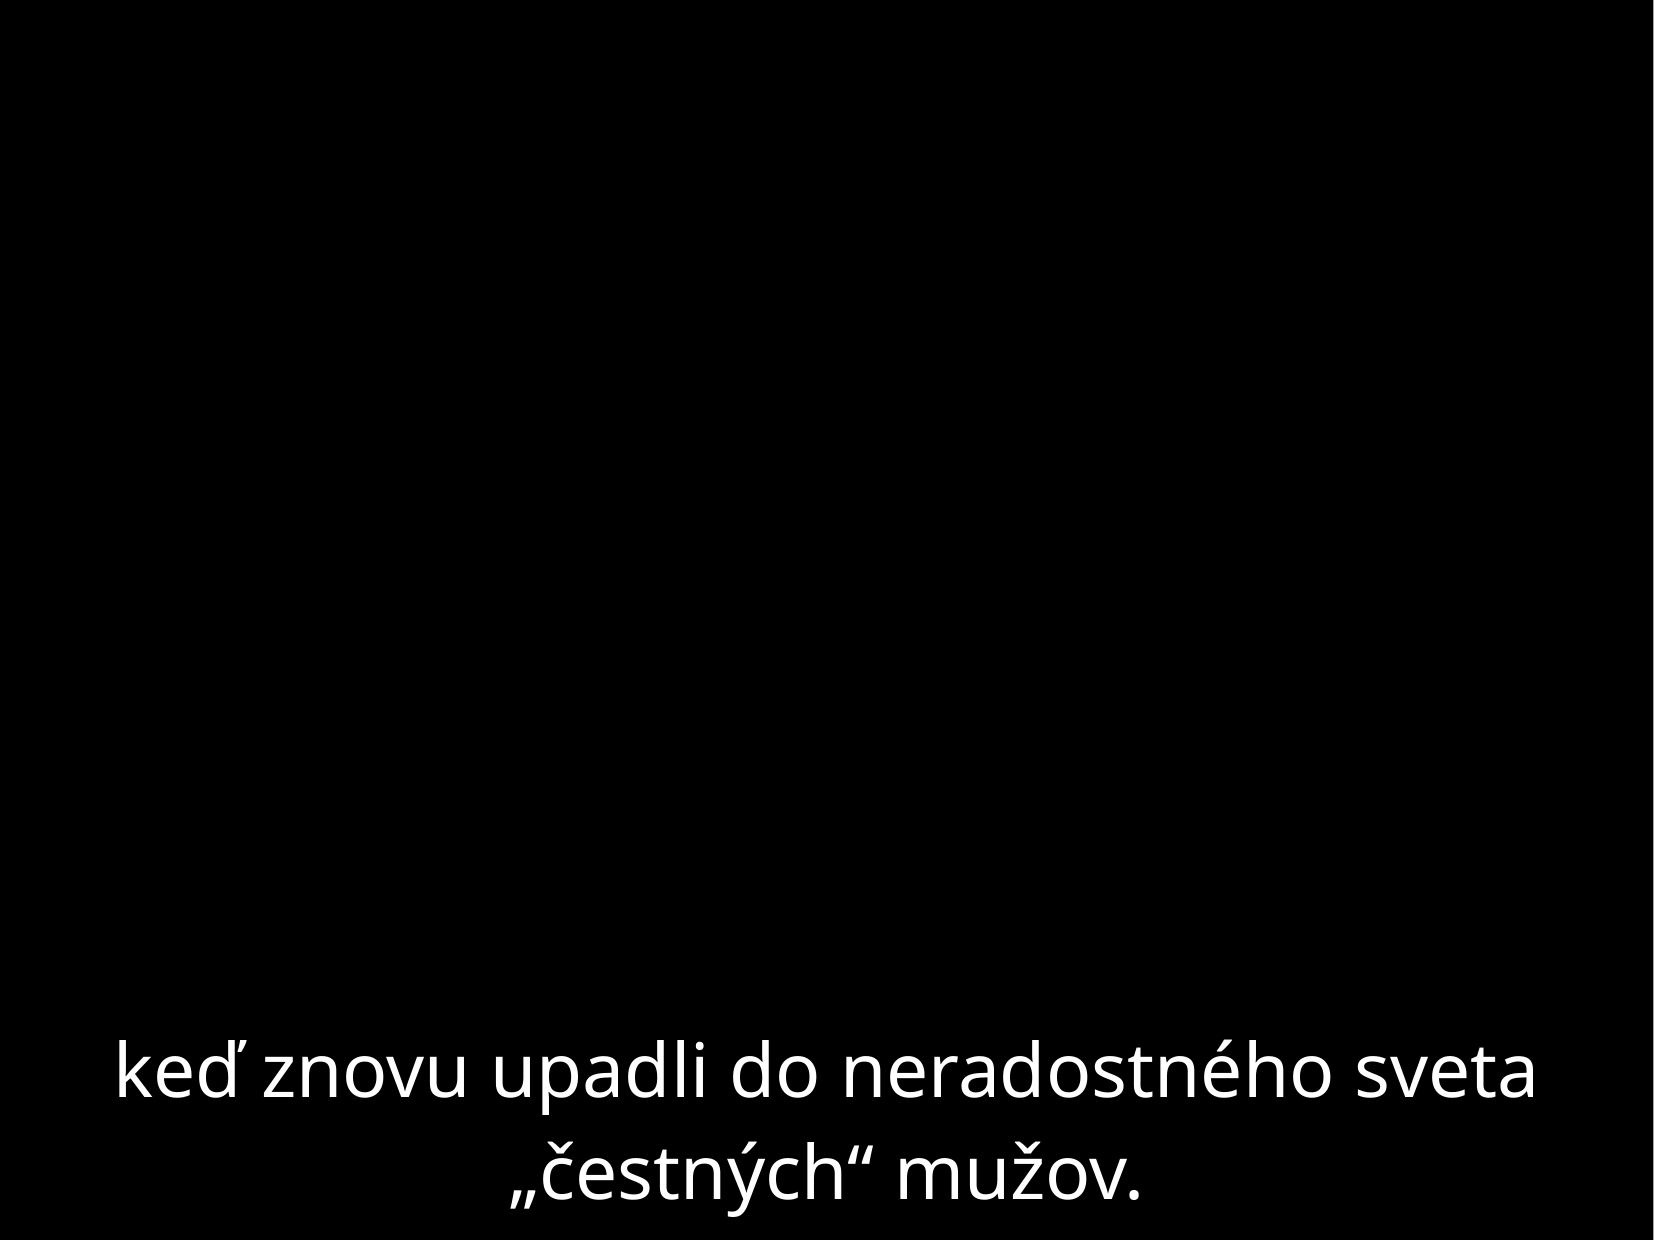

# keď znovu upadli do neradostného sveta „čestných“ mužov.